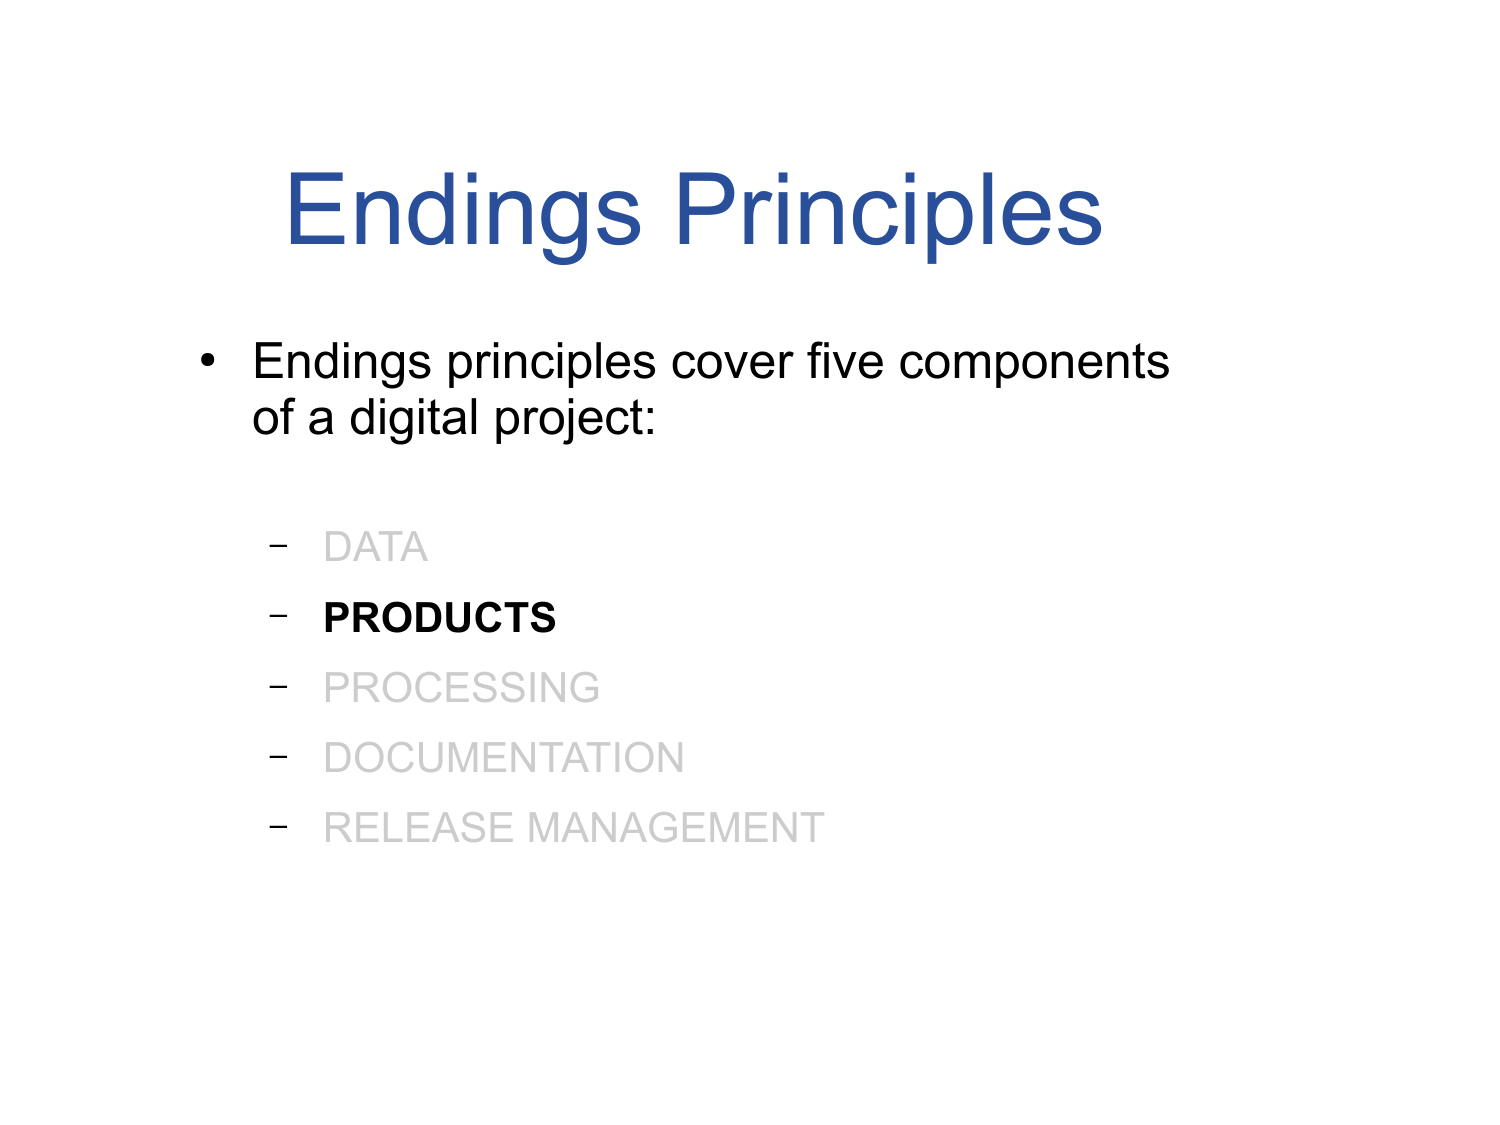

# Endings Principles
Endings principles cover five components of a digital project:
DATA
PRODUCTS
PROCESSING
DOCUMENTATION
RELEASE MANAGEMENT